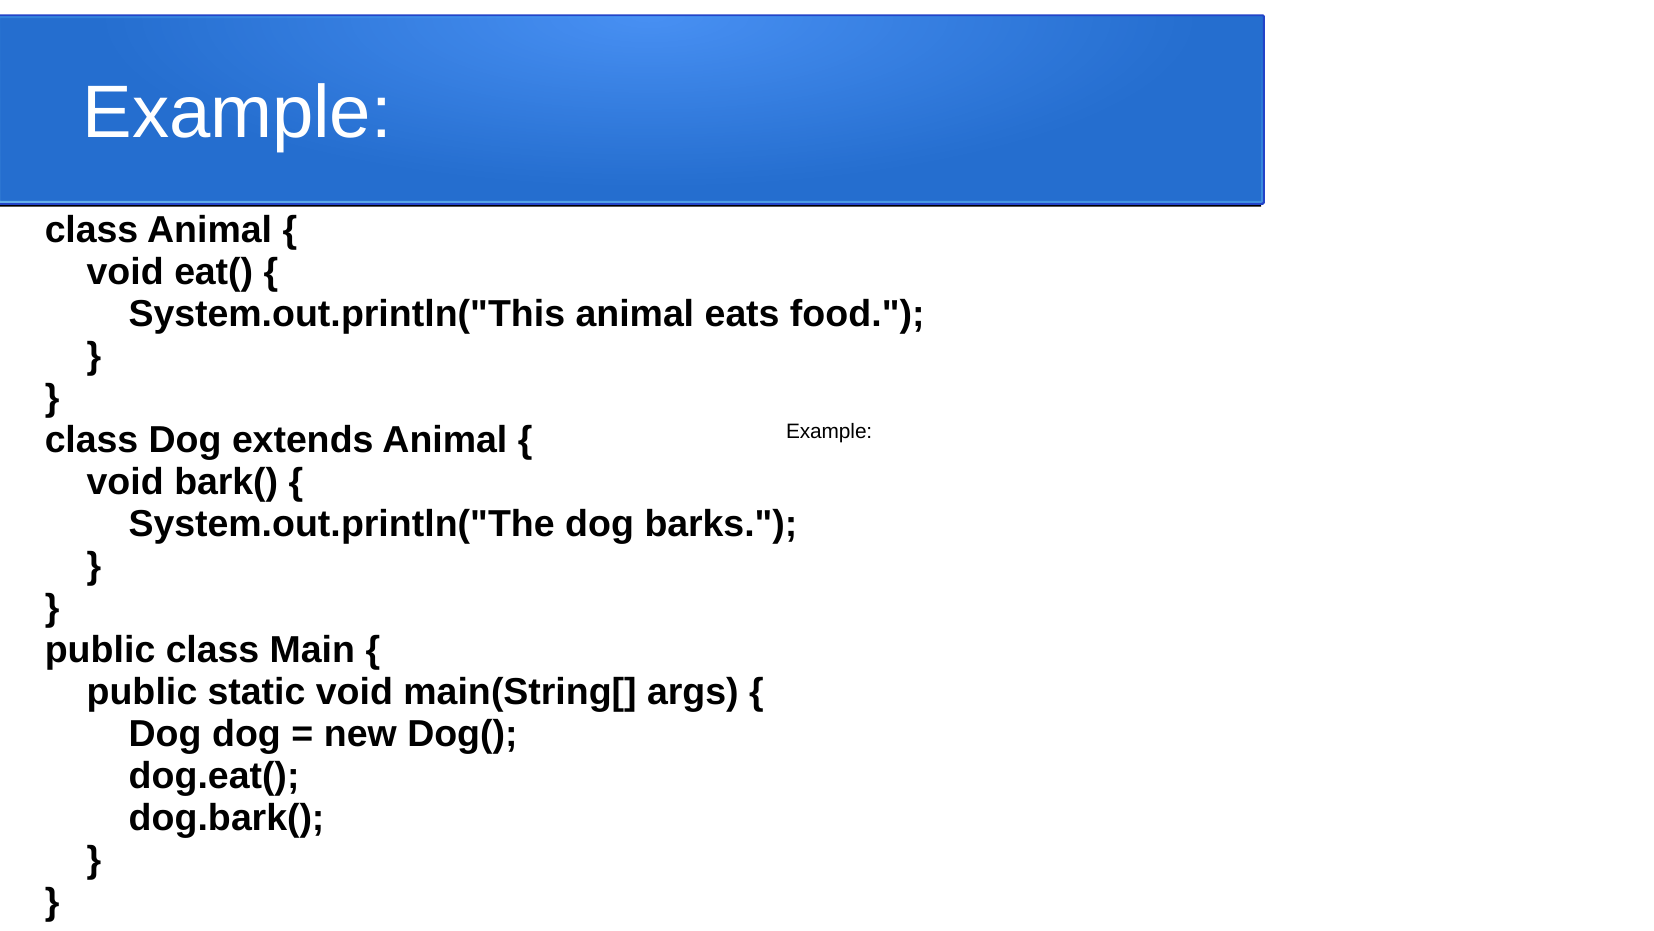

# Example:
class Animal {
 void eat() {
 System.out.println("This animal eats food.");
 }
}
class Dog extends Animal {
 void bark() {
 System.out.println("The dog barks.");
 }
}
public class Main {
 public static void main(String[] args) {
 Dog dog = new Dog();
 dog.eat();
 dog.bark();
 }
}
Example: